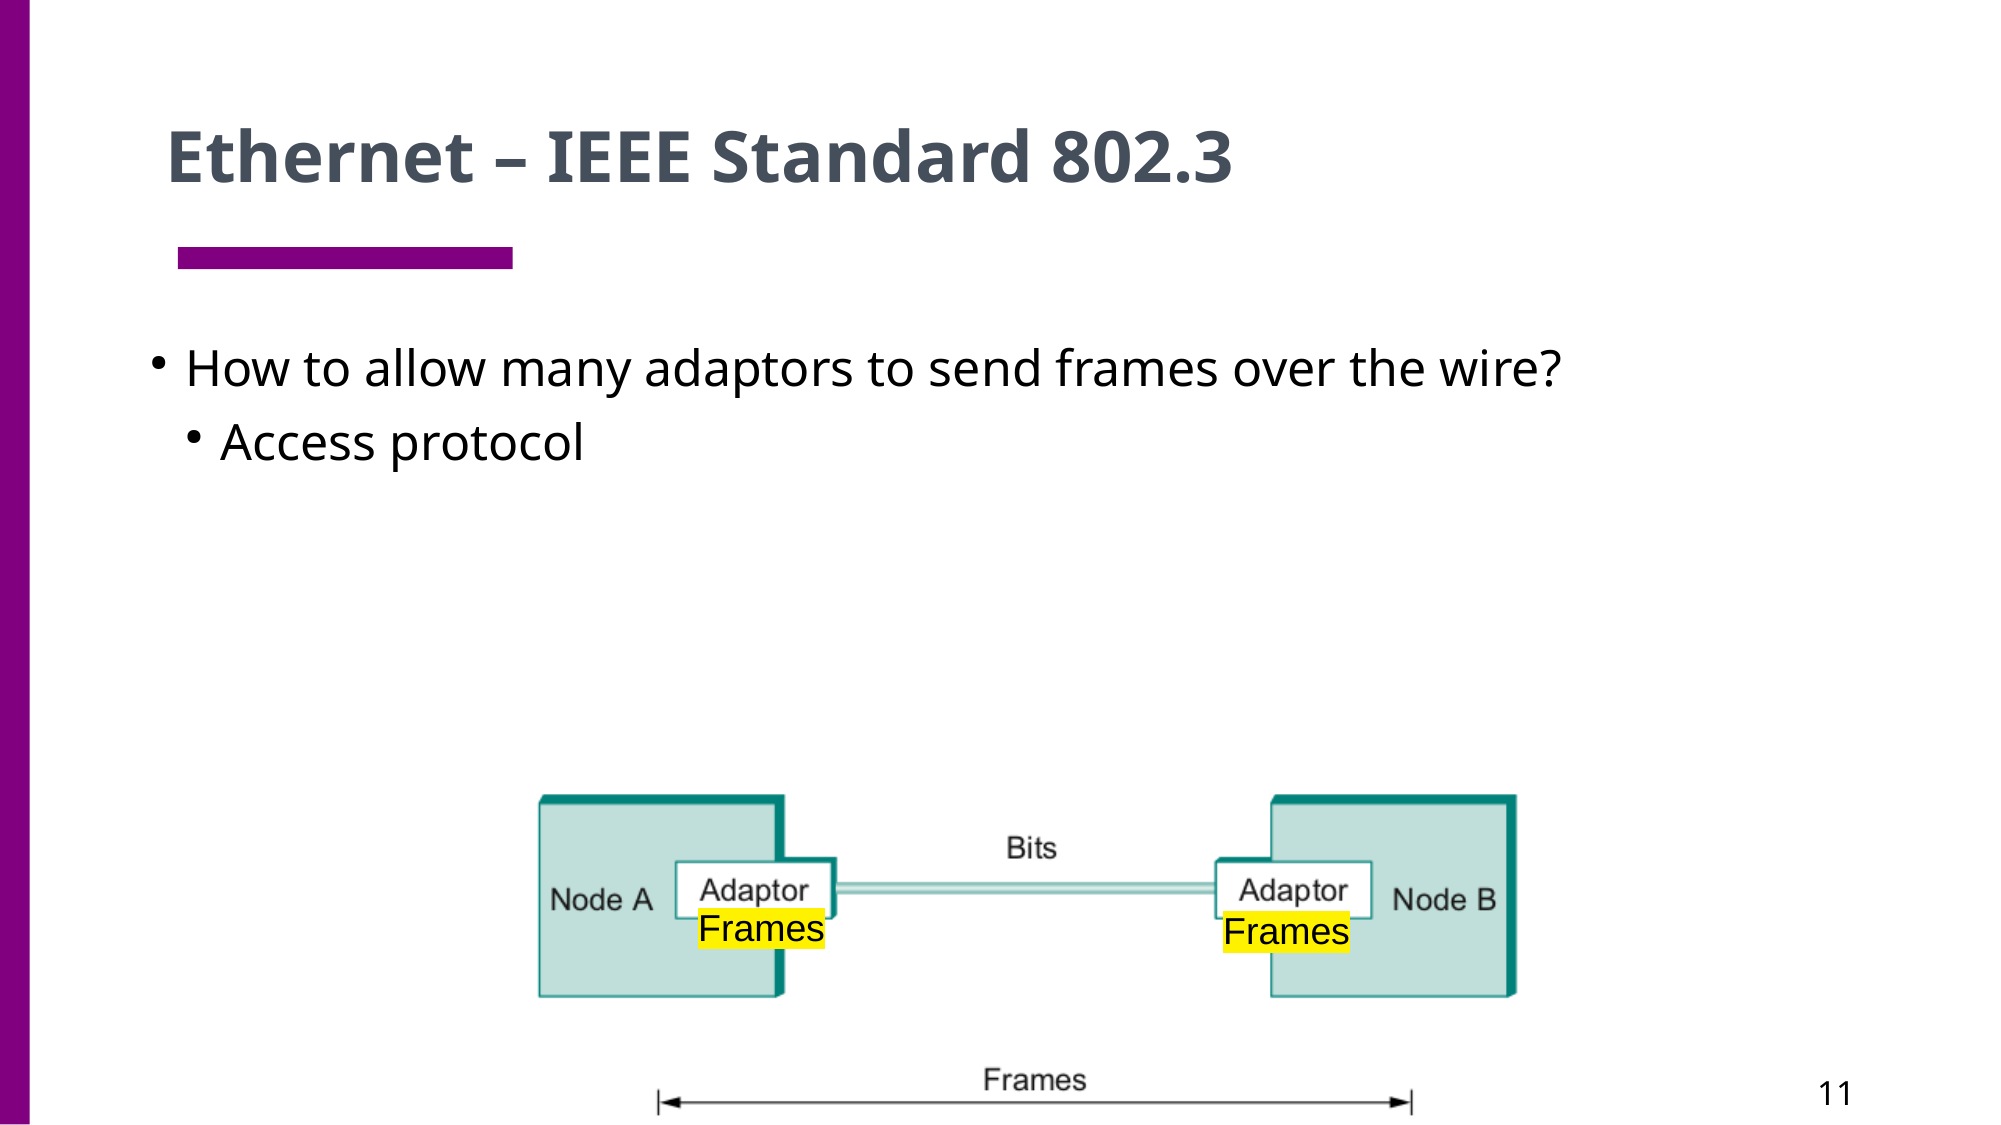

Ethernet – IEEE Standard 802.3
How to allow many adaptors to send frames over the wire?
Access protocol
Frames
Frames